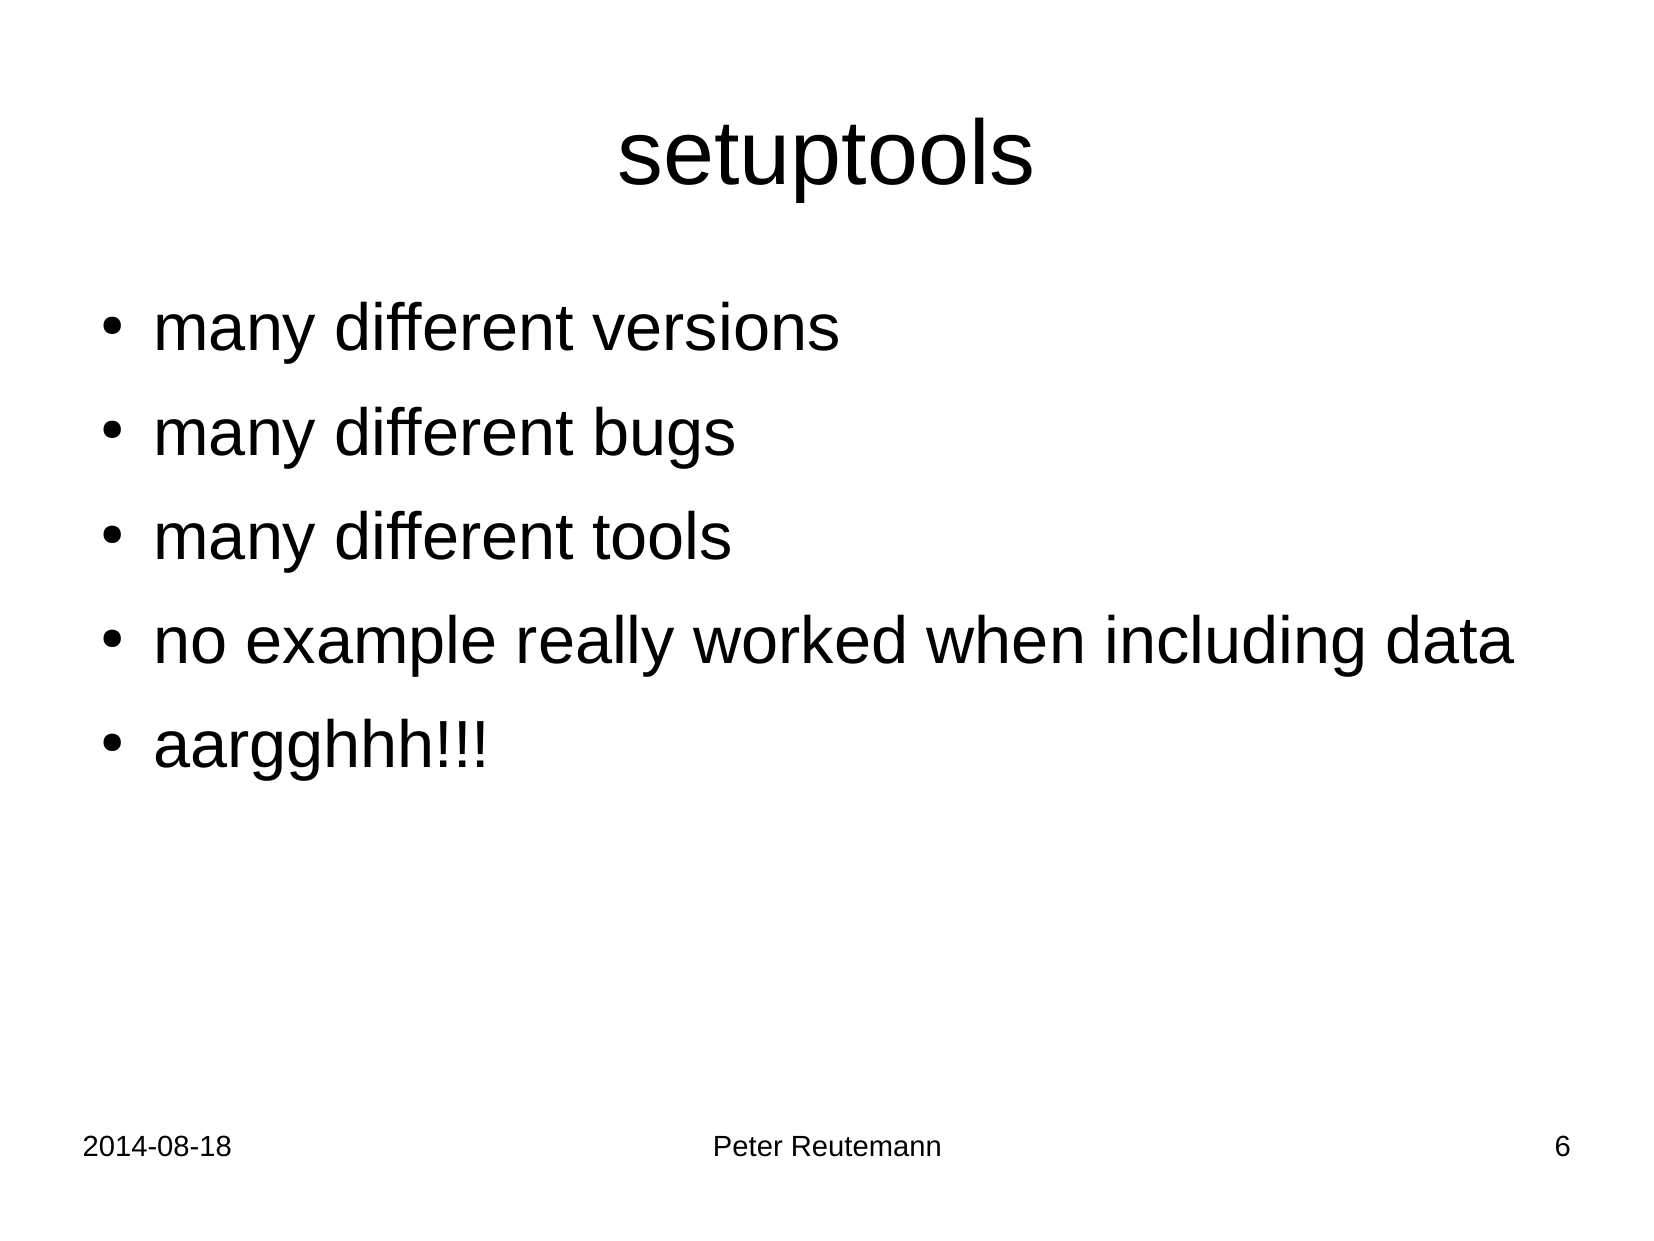

# setuptools
many different versions
many different bugs
many different tools
no example really worked when including data
aargghhh!!!
2014-08-18
Peter Reutemann
6